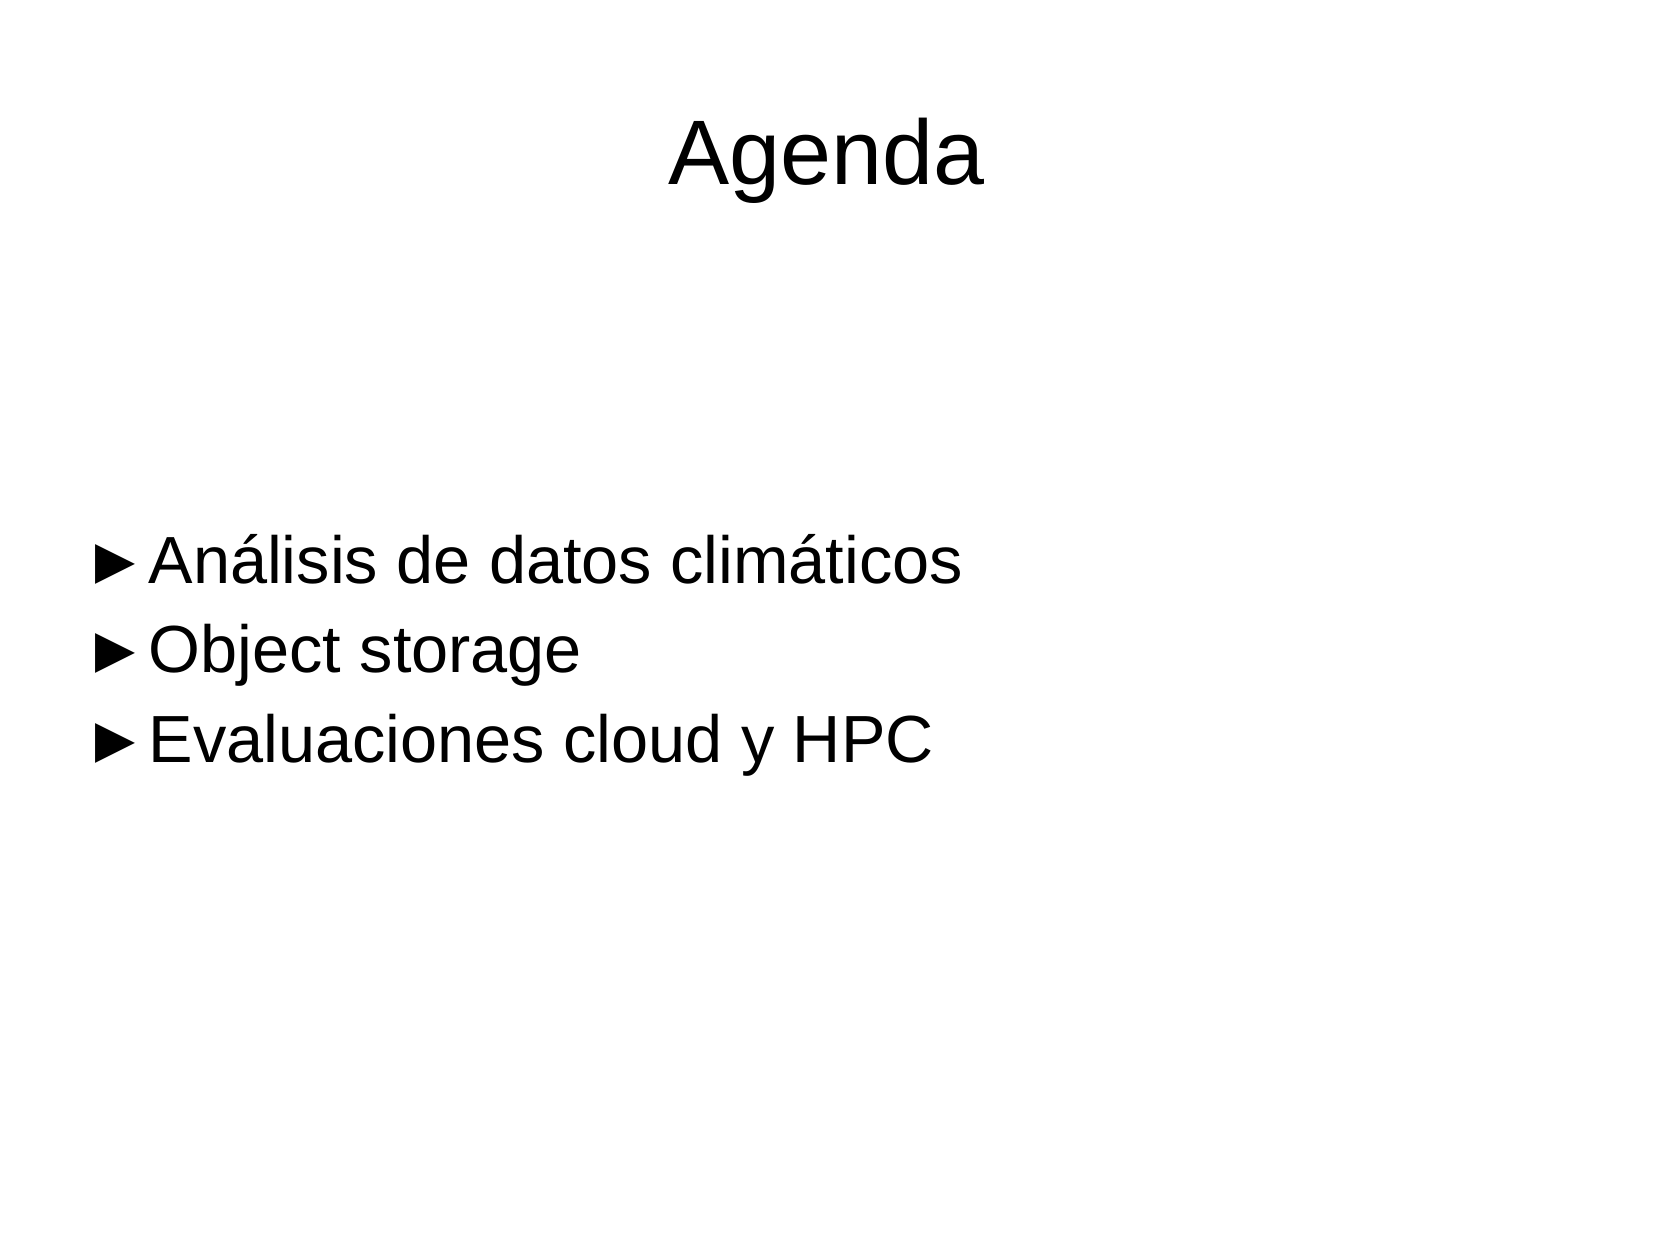

# Agenda
►Análisis de datos climáticos
►Object storage
►Evaluaciones cloud y HPC